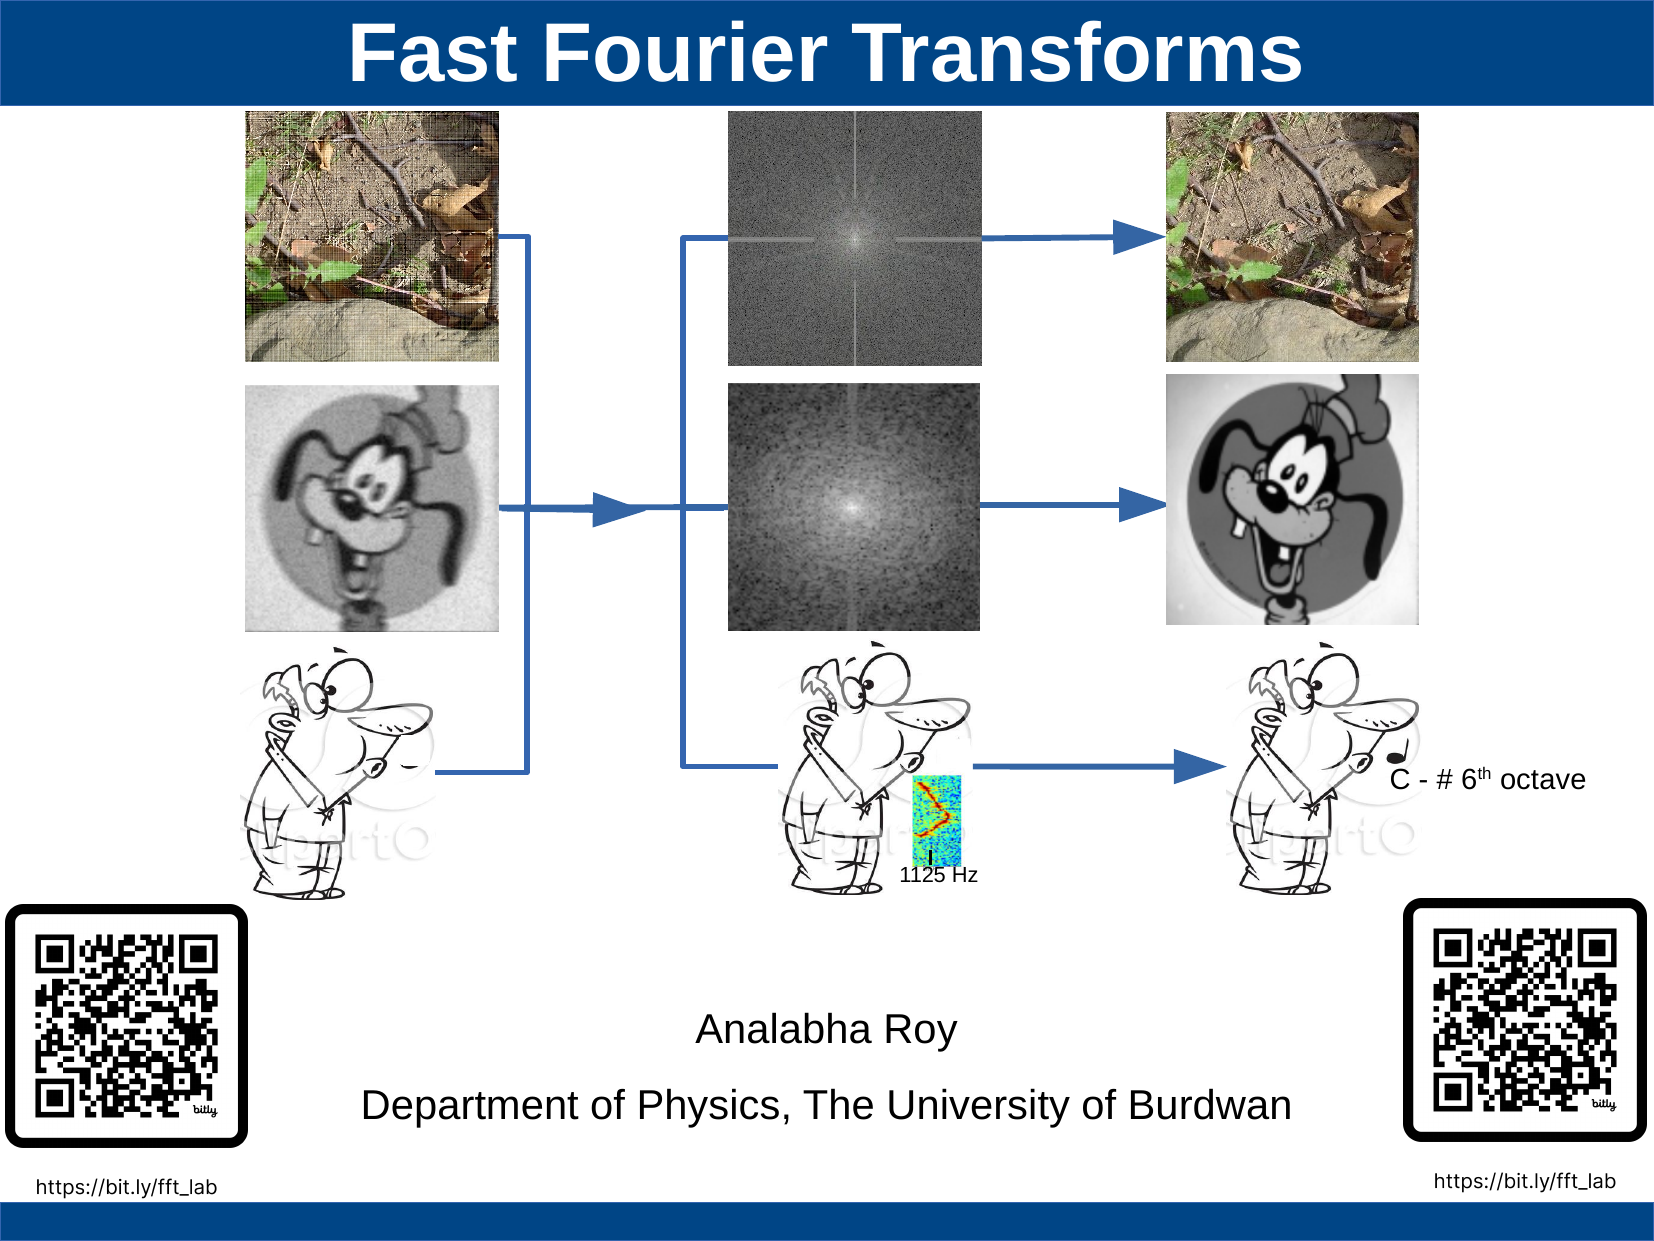

# Fast Fourier Transforms
C - # 6th octave
1125 Hz
Analabha Roy
Department of Physics, The University of Burdwan